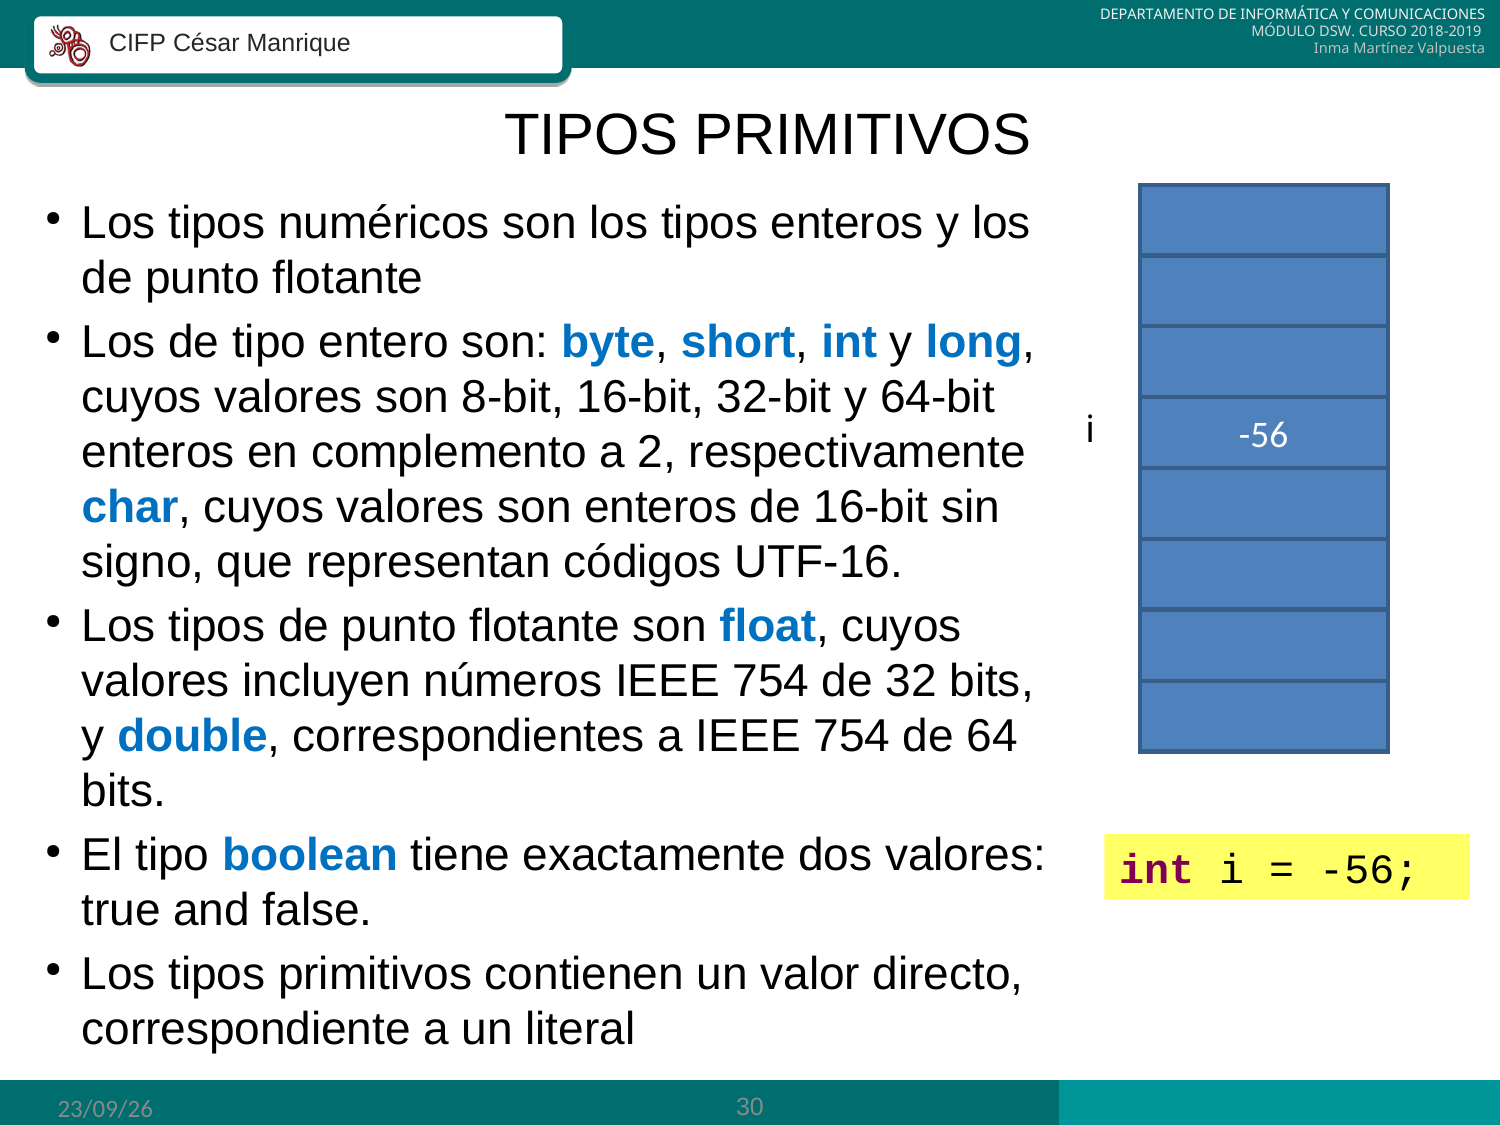

# TIPOS PRIMITIVOS
Los tipos numéricos son los tipos enteros y los de punto flotante
Los de tipo entero son: byte, short, int y long, cuyos valores son 8-bit, 16-bit, 32-bit y 64-bit enteros en complemento a 2, respectivamente char, cuyos valores son enteros de 16-bit sin signo, que representan códigos UTF-16.
Los tipos de punto flotante son float, cuyos valores incluyen números IEEE 754 de 32 bits, y double, correspondientes a IEEE 754 de 64 bits.
El tipo boolean tiene exactamente dos valores: true and false.
Los tipos primitivos contienen un valor directo, correspondiente a un literal
i
-56
int i = -56;